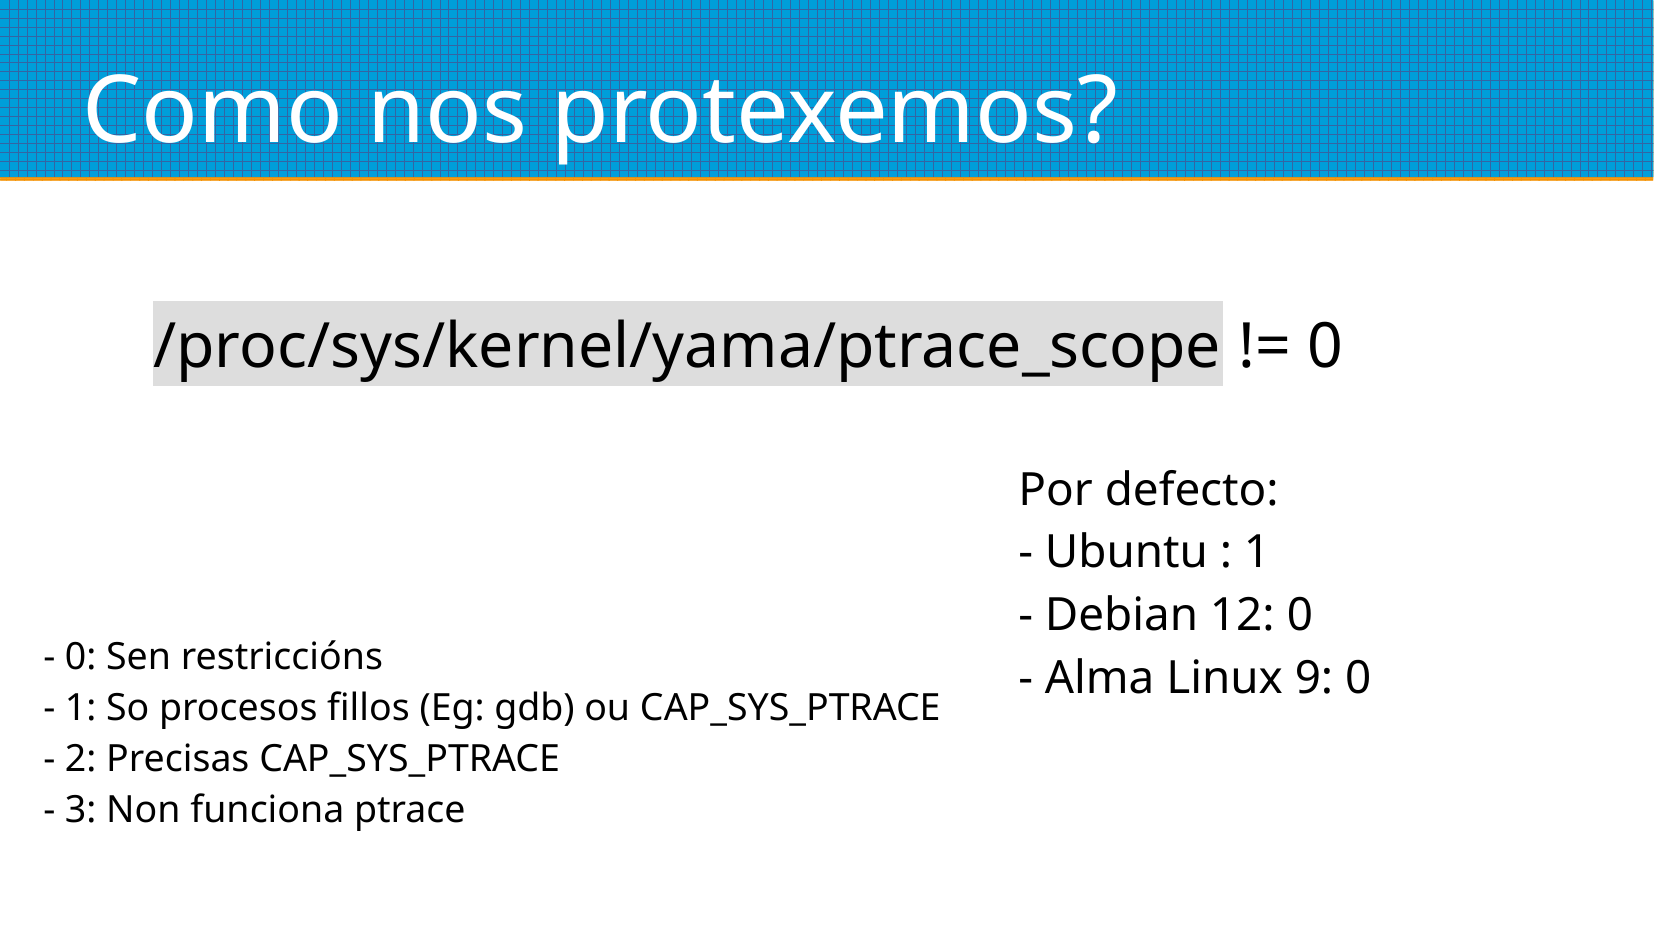

# Como nos protexemos?
/proc/sys/kernel/yama/ptrace_scope != 0
Por defecto:
- Ubuntu : 1
- Debian 12: 0
- Alma Linux 9: 0
- 0: Sen restriccións
- 1: So procesos fillos (Eg: gdb) ou CAP_SYS_PTRACE
- 2: Precisas CAP_SYS_PTRACE
- 3: Non funciona ptrace